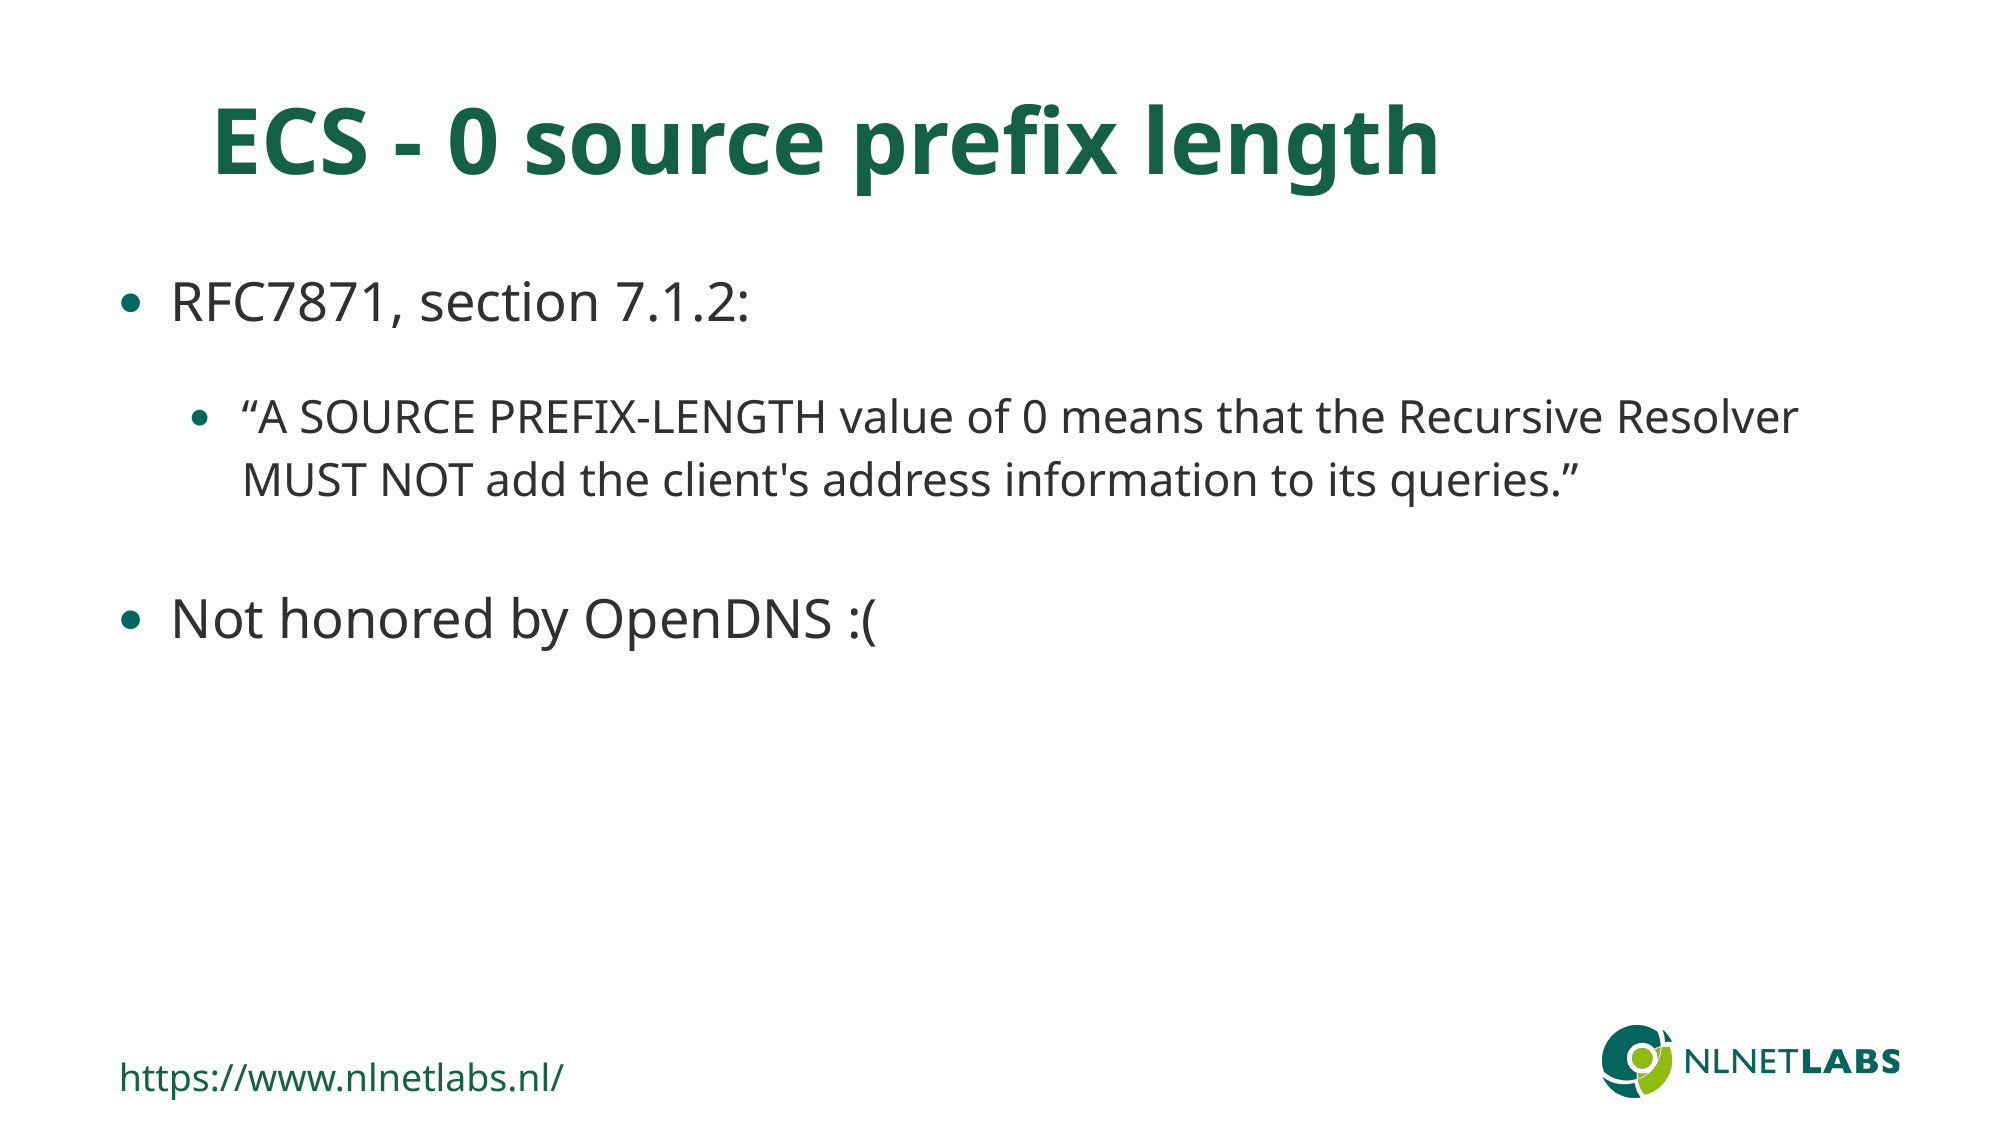

# ECS - 0 source prefix length
RFC7871, section 7.1.2:
“A SOURCE PREFIX-LENGTH value of 0 means that the Recursive Resolver MUST NOT add the client's address information to its queries.”
Not honored by OpenDNS :(